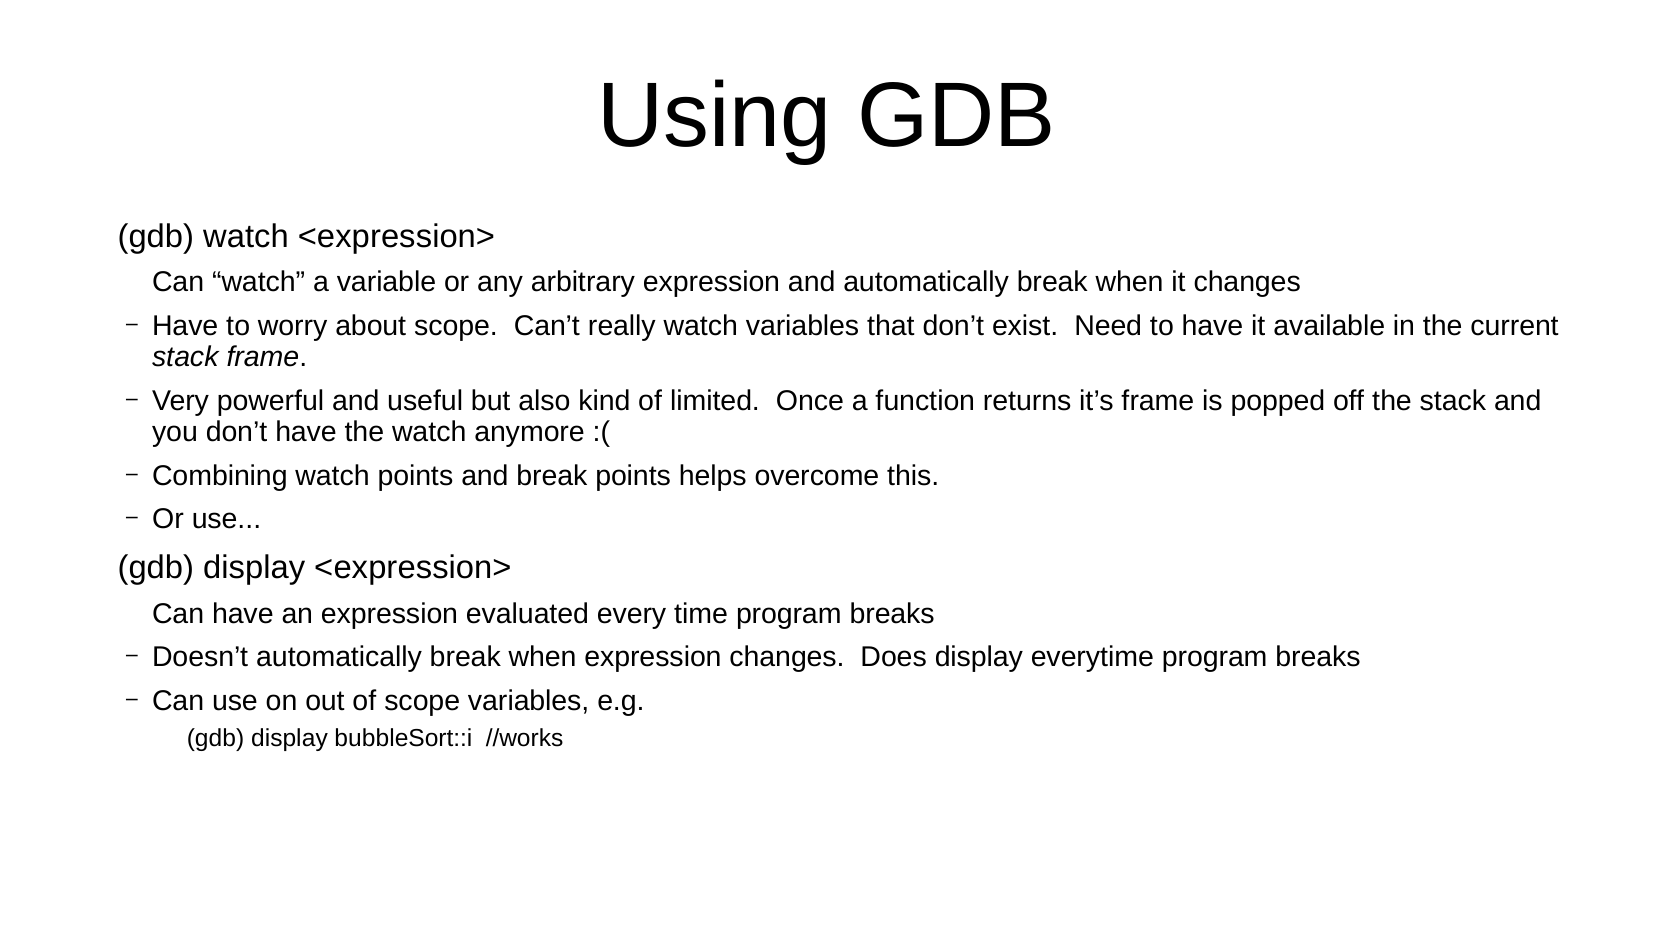

# Using GDB
(gdb) watch <expression>
Can “watch” a variable or any arbitrary expression and automatically break when it changes
Have to worry about scope. Can’t really watch variables that don’t exist. Need to have it available in the current stack frame.
Very powerful and useful but also kind of limited. Once a function returns it’s frame is popped off the stack and you don’t have the watch anymore :(
Combining watch points and break points helps overcome this.
Or use...
(gdb) display <expression>
Can have an expression evaluated every time program breaks
Doesn’t automatically break when expression changes. Does display everytime program breaks
Can use on out of scope variables, e.g.
(gdb) display bubbleSort::i //works